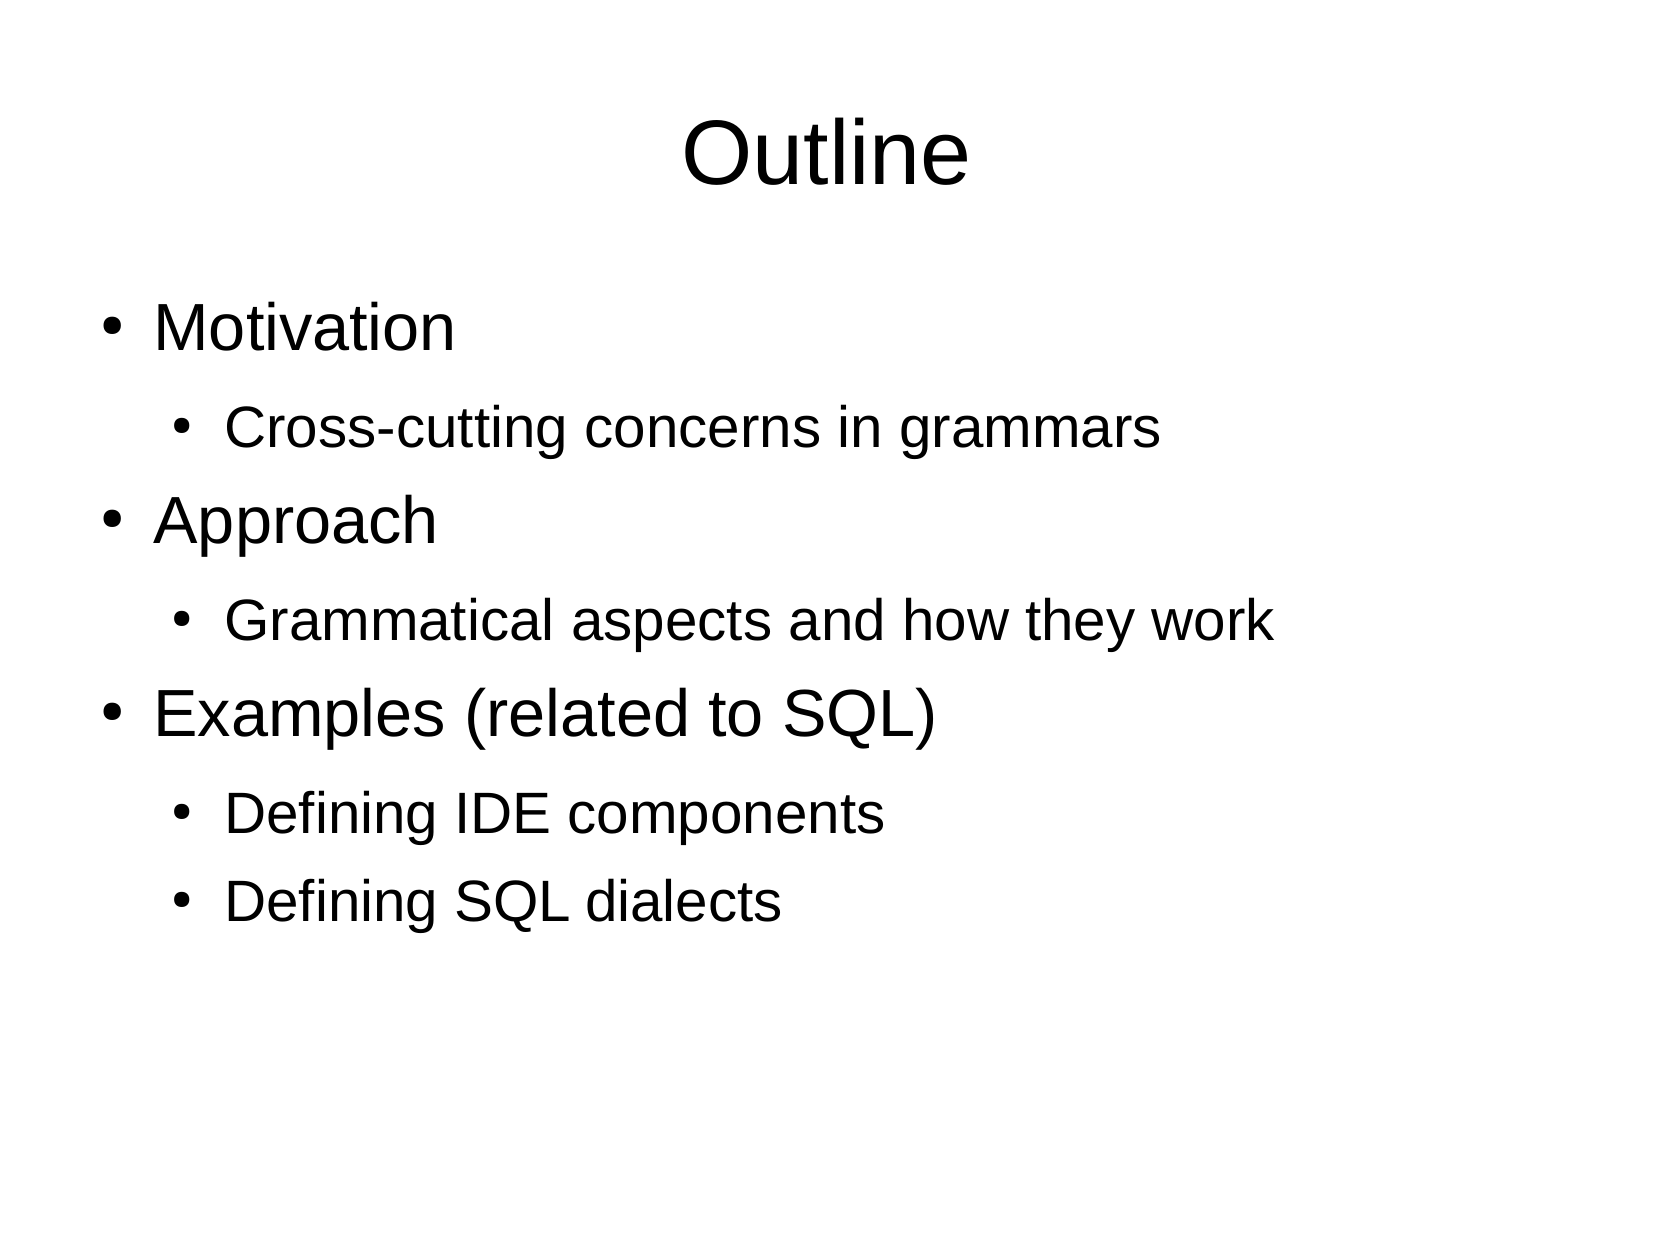

# Outline
Motivation
Cross-cutting concerns in grammars
Approach
Grammatical aspects and how they work
Examples (related to SQL)
Defining IDE components
Defining SQL dialects